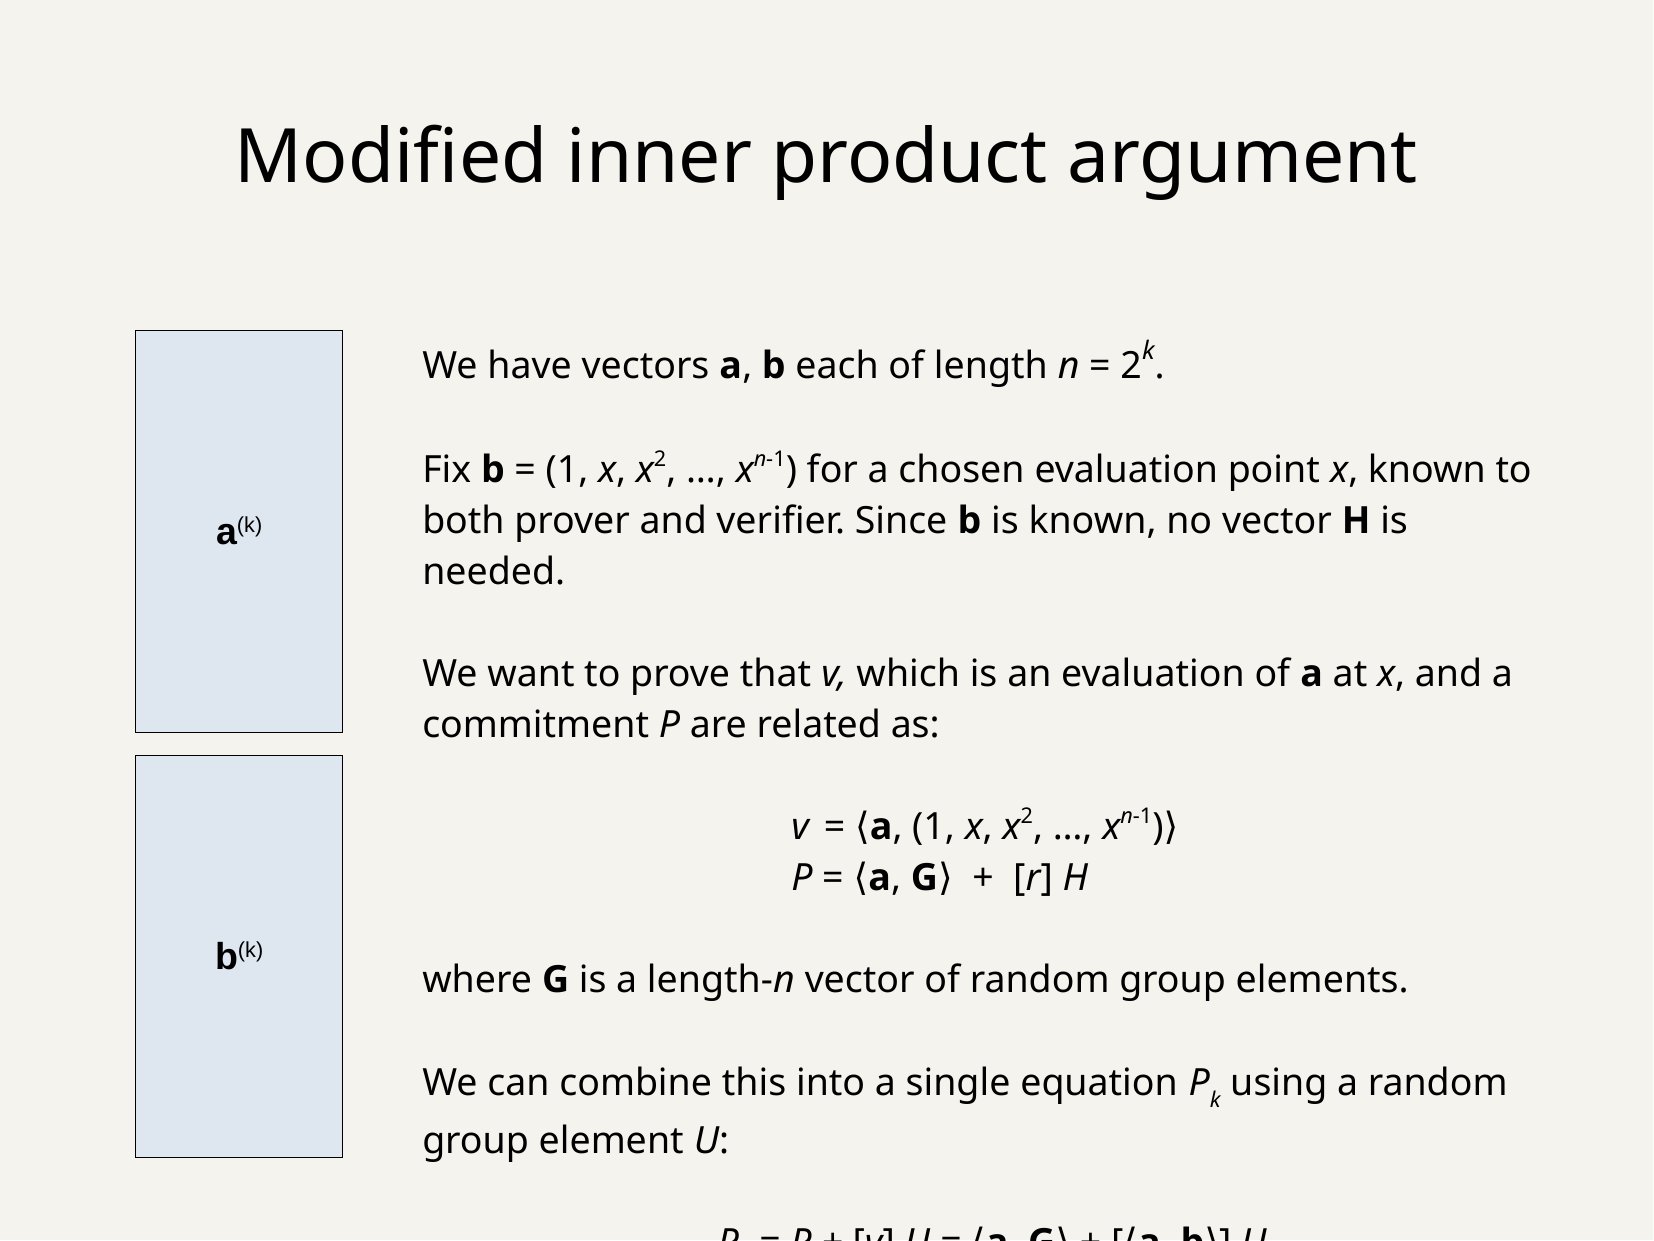

# Modified inner product argument
We have vectors a, b each of length n = 2k.
Fix b = (1, x, x2, …, xn-1) for a chosen evaluation point x, known to both prover and verifier. Since b is known, no vector H is needed.
We want to prove that v, which is an evaluation of a at x, and a commitment P are related as:
					v = ⟨a, (1, x, x2, …, xn-1)⟩
					P = ⟨a, G⟩ + [r] H
where G is a length-n vector of random group elements.
We can combine this into a single equation Pk using a random group element U:
				Pk = P + [v] U = ⟨a, G⟩ + [⟨a, b⟩] U
a(k)
b(k)